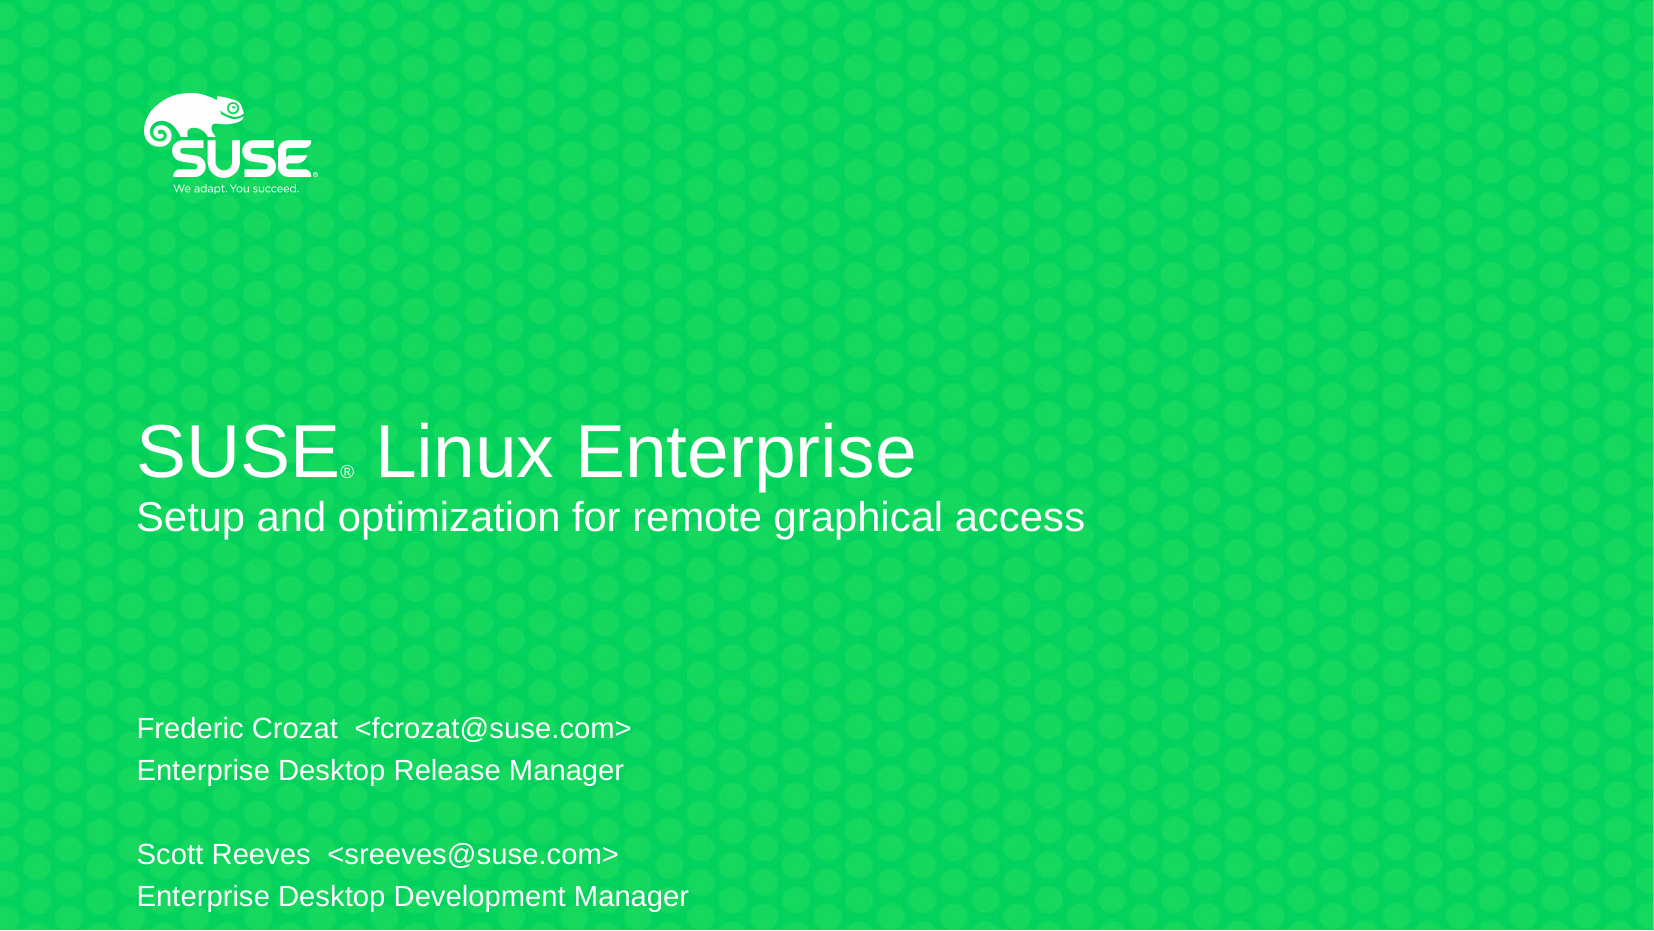

# SUSE® Linux Enterprise Setup and optimization for remote graphical access
Frederic Crozat <fcrozat@suse.com>
Enterprise Desktop Release Manager
Scott Reeves <sreeves@suse.com>
Enterprise Desktop Development Manager